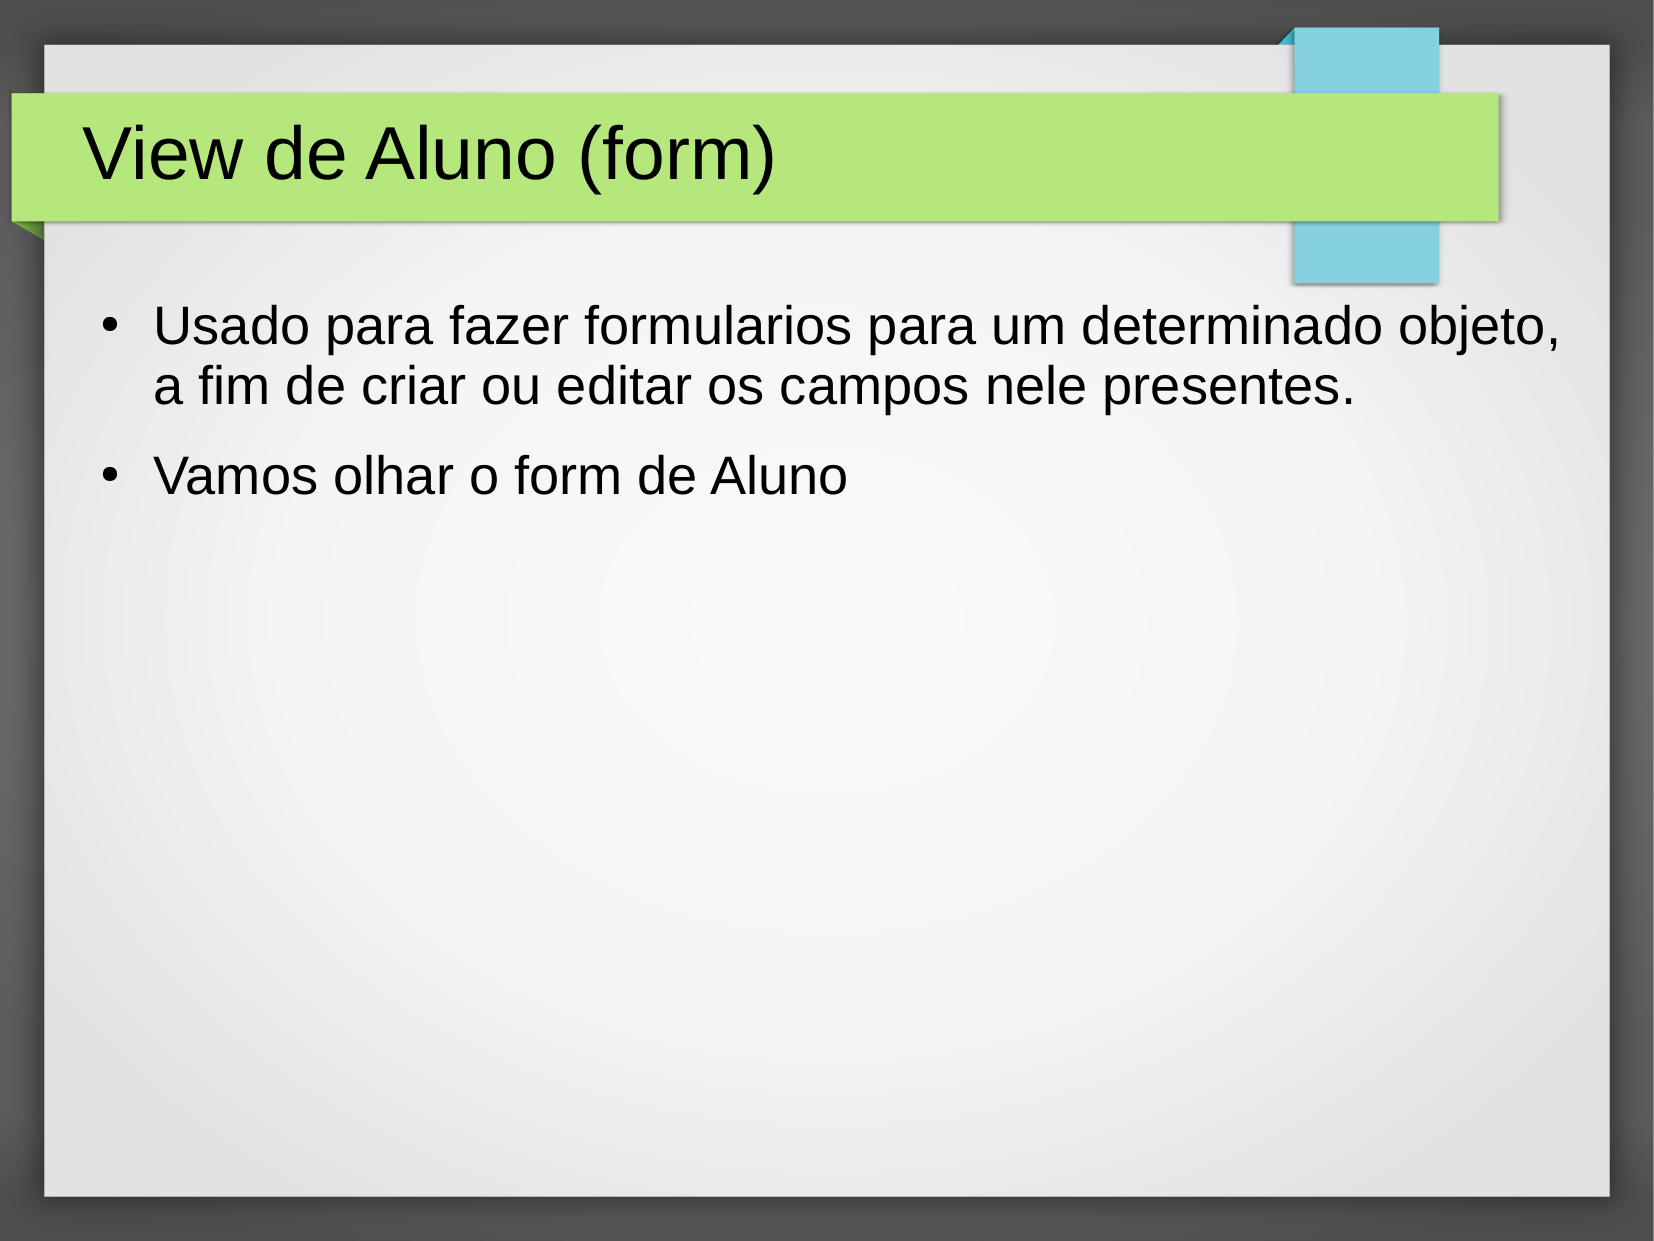

# View de Aluno (form)
Usado para fazer formularios para um determinado objeto, a fim de criar ou editar os campos nele presentes.
Vamos olhar o form de Aluno